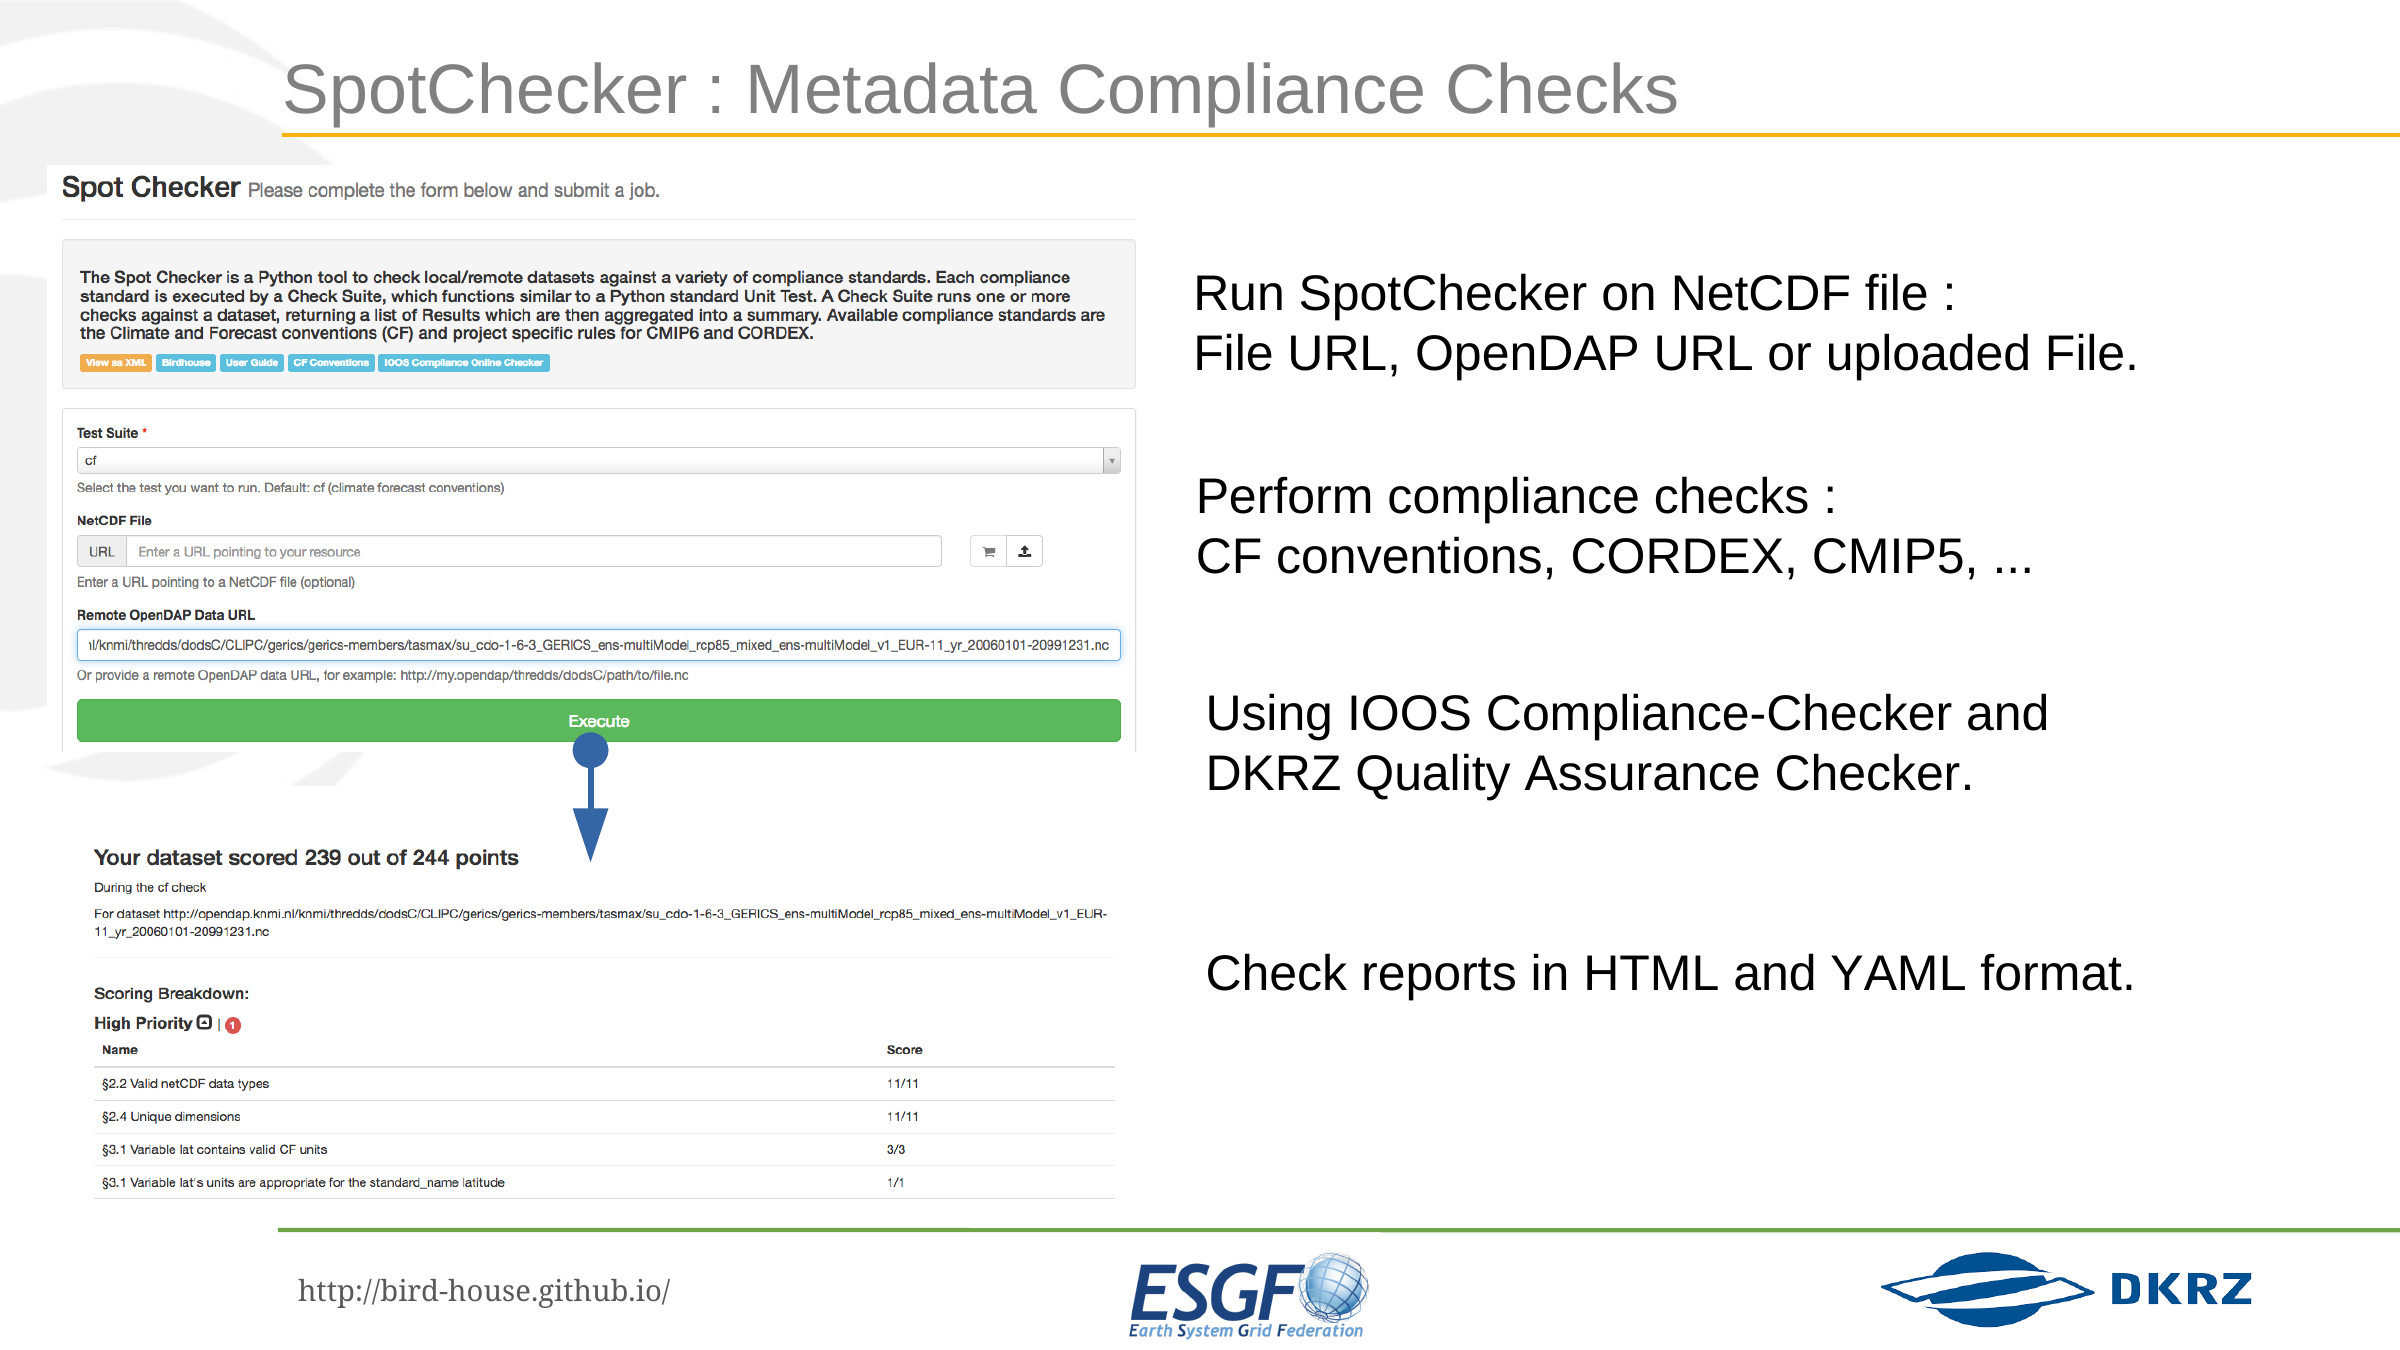

# SpotChecker : Metadata Compliance Checks
Run SpotChecker on NetCDF file :
File URL, OpenDAP URL or uploaded File.
Perform compliance checks :
CF conventions, CORDEX, CMIP5, ...
Using IOOS Compliance-Checker and
DKRZ Quality Assurance Checker.
Check reports in HTML and YAML format.